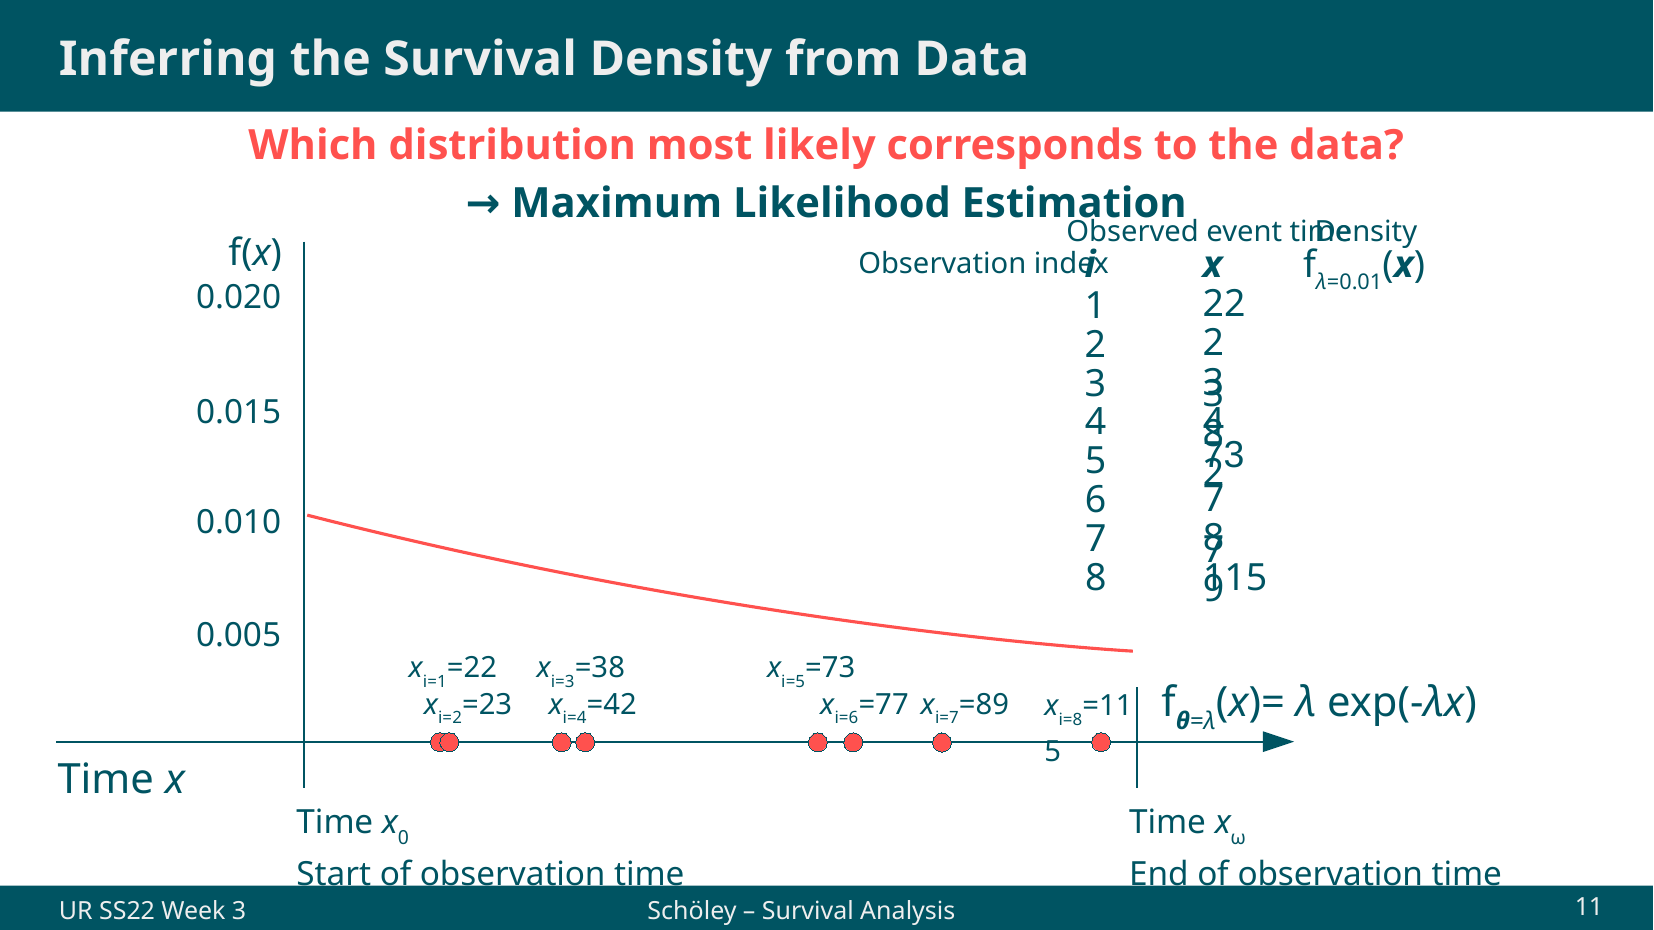

# Inferring the Survival Density from Data
Which distribution most likely corresponds to the data?
→ Maximum Likelihood Estimation
Observed event time
Density
f(x)
i
x
fλ=0.01(x)
Observation index
0.020
22
1
23
2
38
3
0.015
42
4
5
73
77
6
0.010
89
7
8
115
0.005
xi=1=22
xi=3=38
xi=5=73
fθ=λ(x)= λ exp(-λx)
xi=2=23
xi=4=42
xi=6=77
xi=7=89
xi=8=115
Time x
Time xω
End of observation time
Time x0
Start of observation time
11
UR SS22 Week 3
Schöley – Survival Analysis